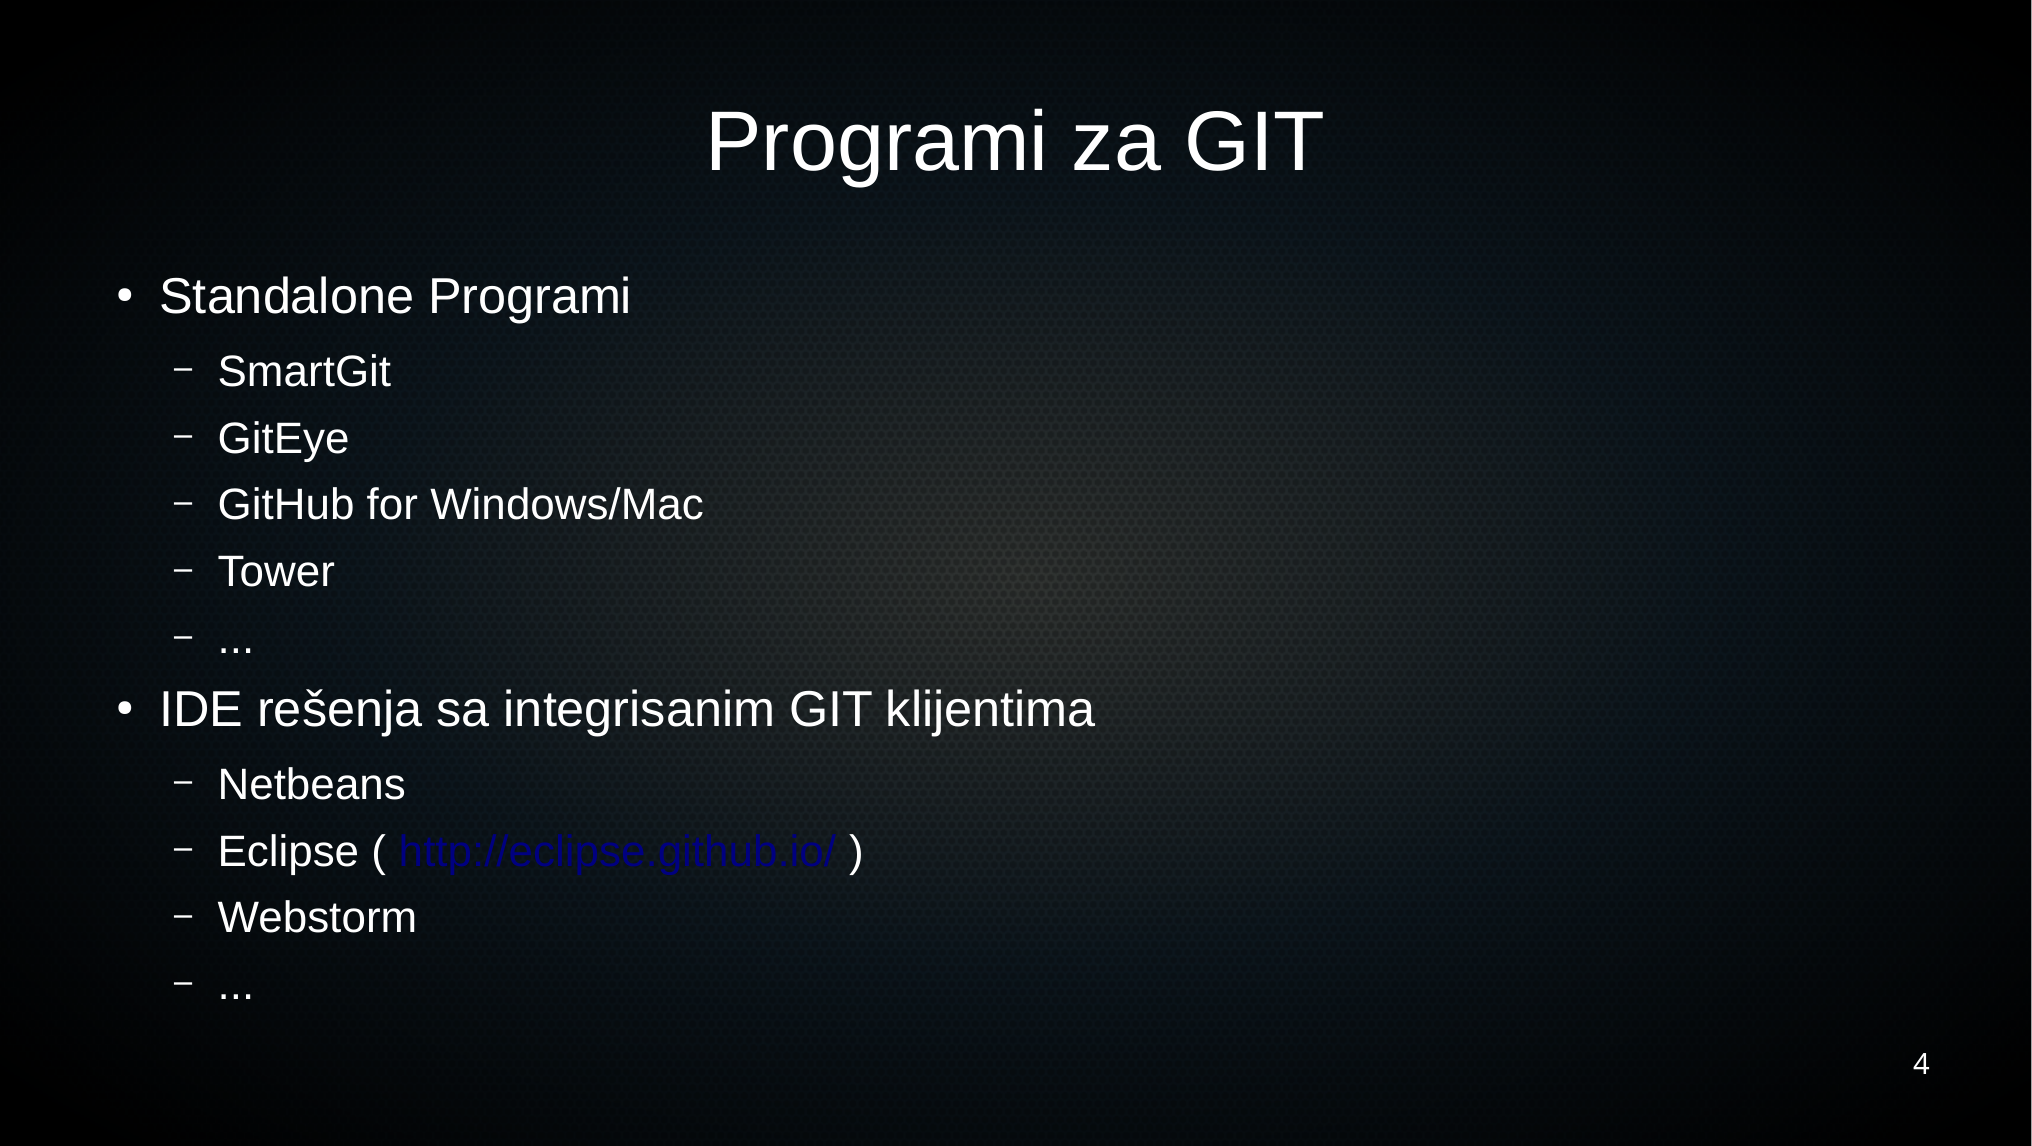

# Programi za GIT
Standalone Programi
SmartGit
GitEye
GitHub for Windows/Mac
Tower
...
IDE rešenja sa integrisanim GIT klijentima
Netbeans
Eclipse ( http://eclipse.github.io/ )
Webstorm
...
4